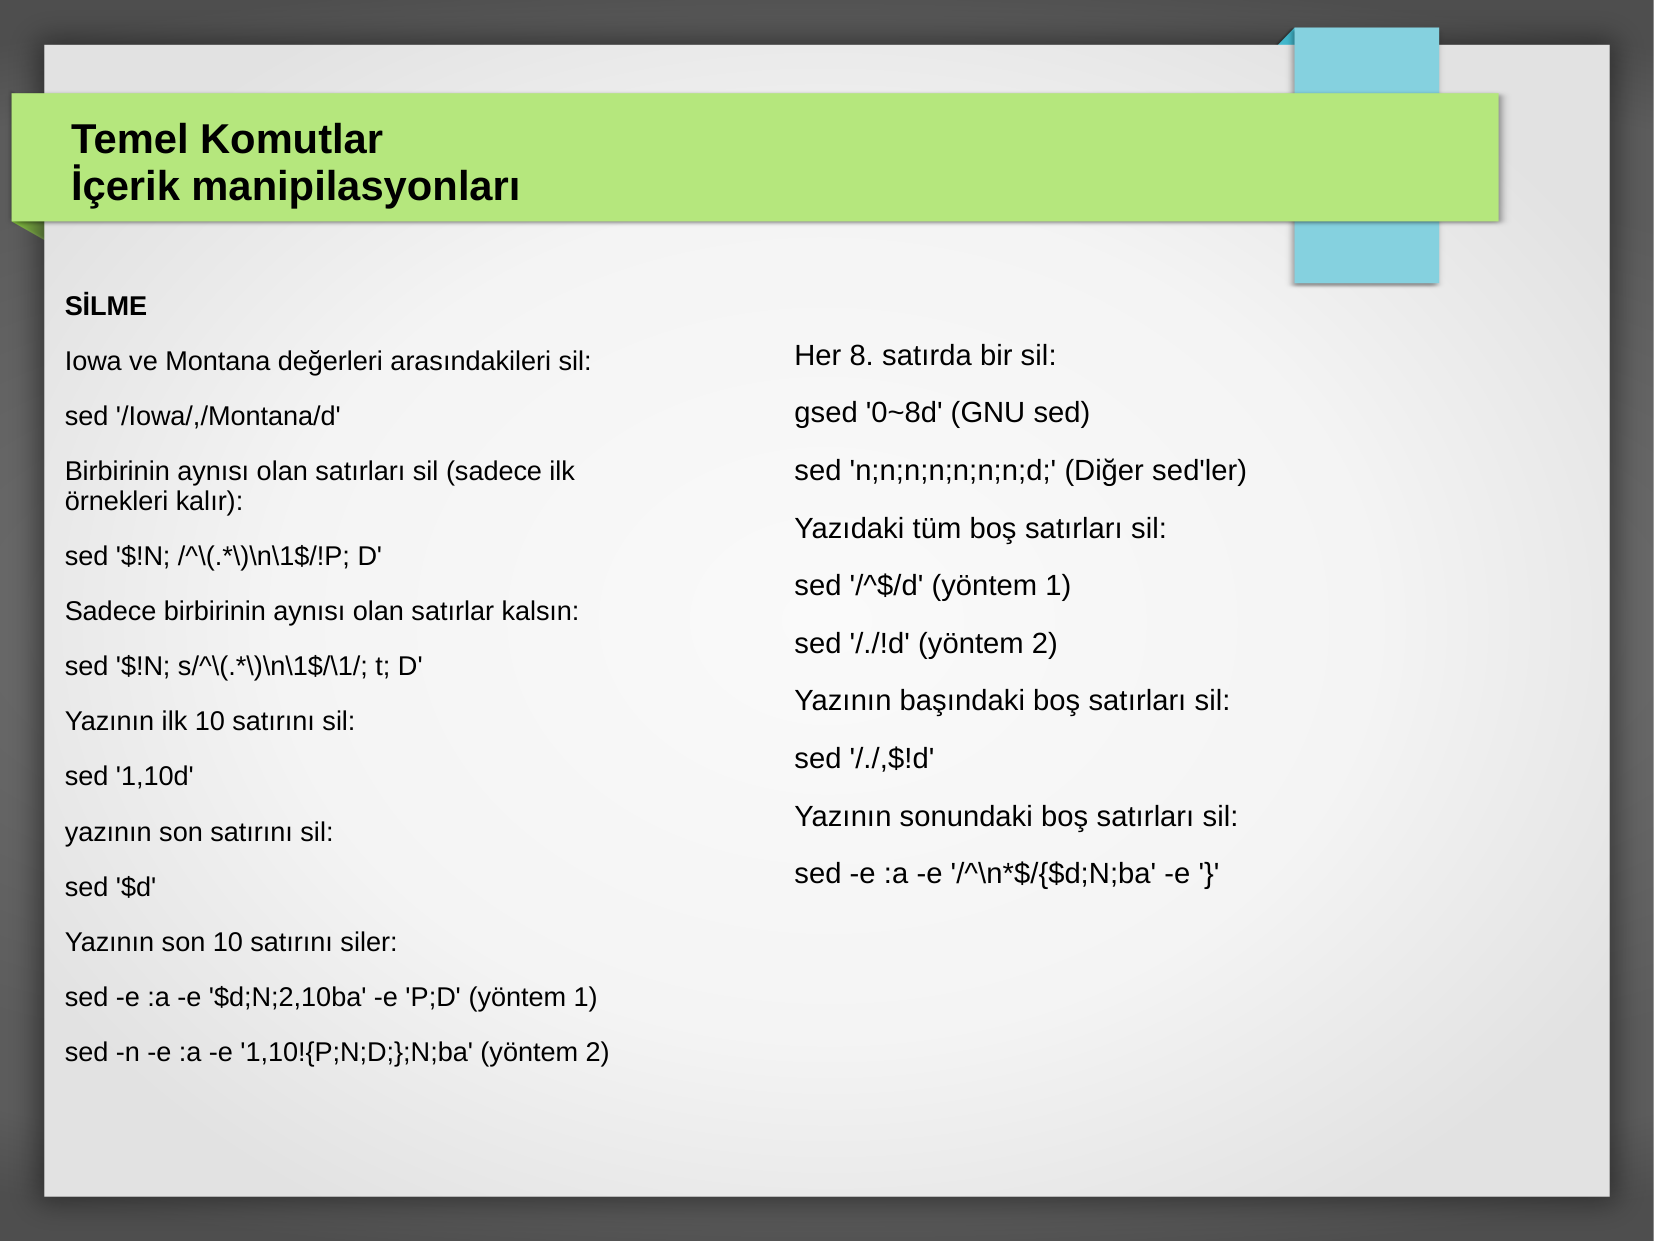

Temel Komutlar
İçerik manipilasyonları
SİLME
Iowa ve Montana değerleri arasındakileri sil:
sed '/Iowa/,/Montana/d'
Birbirinin aynısı olan satırları sil (sadece ilk örnekleri kalır):
sed '$!N; /^\(.*\)\n\1$/!P; D'
Sadece birbirinin aynısı olan satırlar kalsın:
sed '$!N; s/^\(.*\)\n\1$/\1/; t; D'
Yazının ilk 10 satırını sil:
sed '1,10d'
yazının son satırını sil:
sed '$d'
Yazının son 10 satırını siler:
sed -e :a -e '$d;N;2,10ba' -e 'P;D' (yöntem 1)
sed -n -e :a -e '1,10!{P;N;D;};N;ba' (yöntem 2)
Her 8. satırda bir sil:
gsed '0~8d' (GNU sed)
sed 'n;n;n;n;n;n;n;d;' (Diğer sed'ler)
Yazıdaki tüm boş satırları sil:
sed '/^$/d' (yöntem 1)
sed '/./!d' (yöntem 2)
Yazının başındaki boş satırları sil:
sed '/./,$!d'
Yazının sonundaki boş satırları sil:
sed -e :a -e '/^\n*$/{$d;N;ba' -e '}'